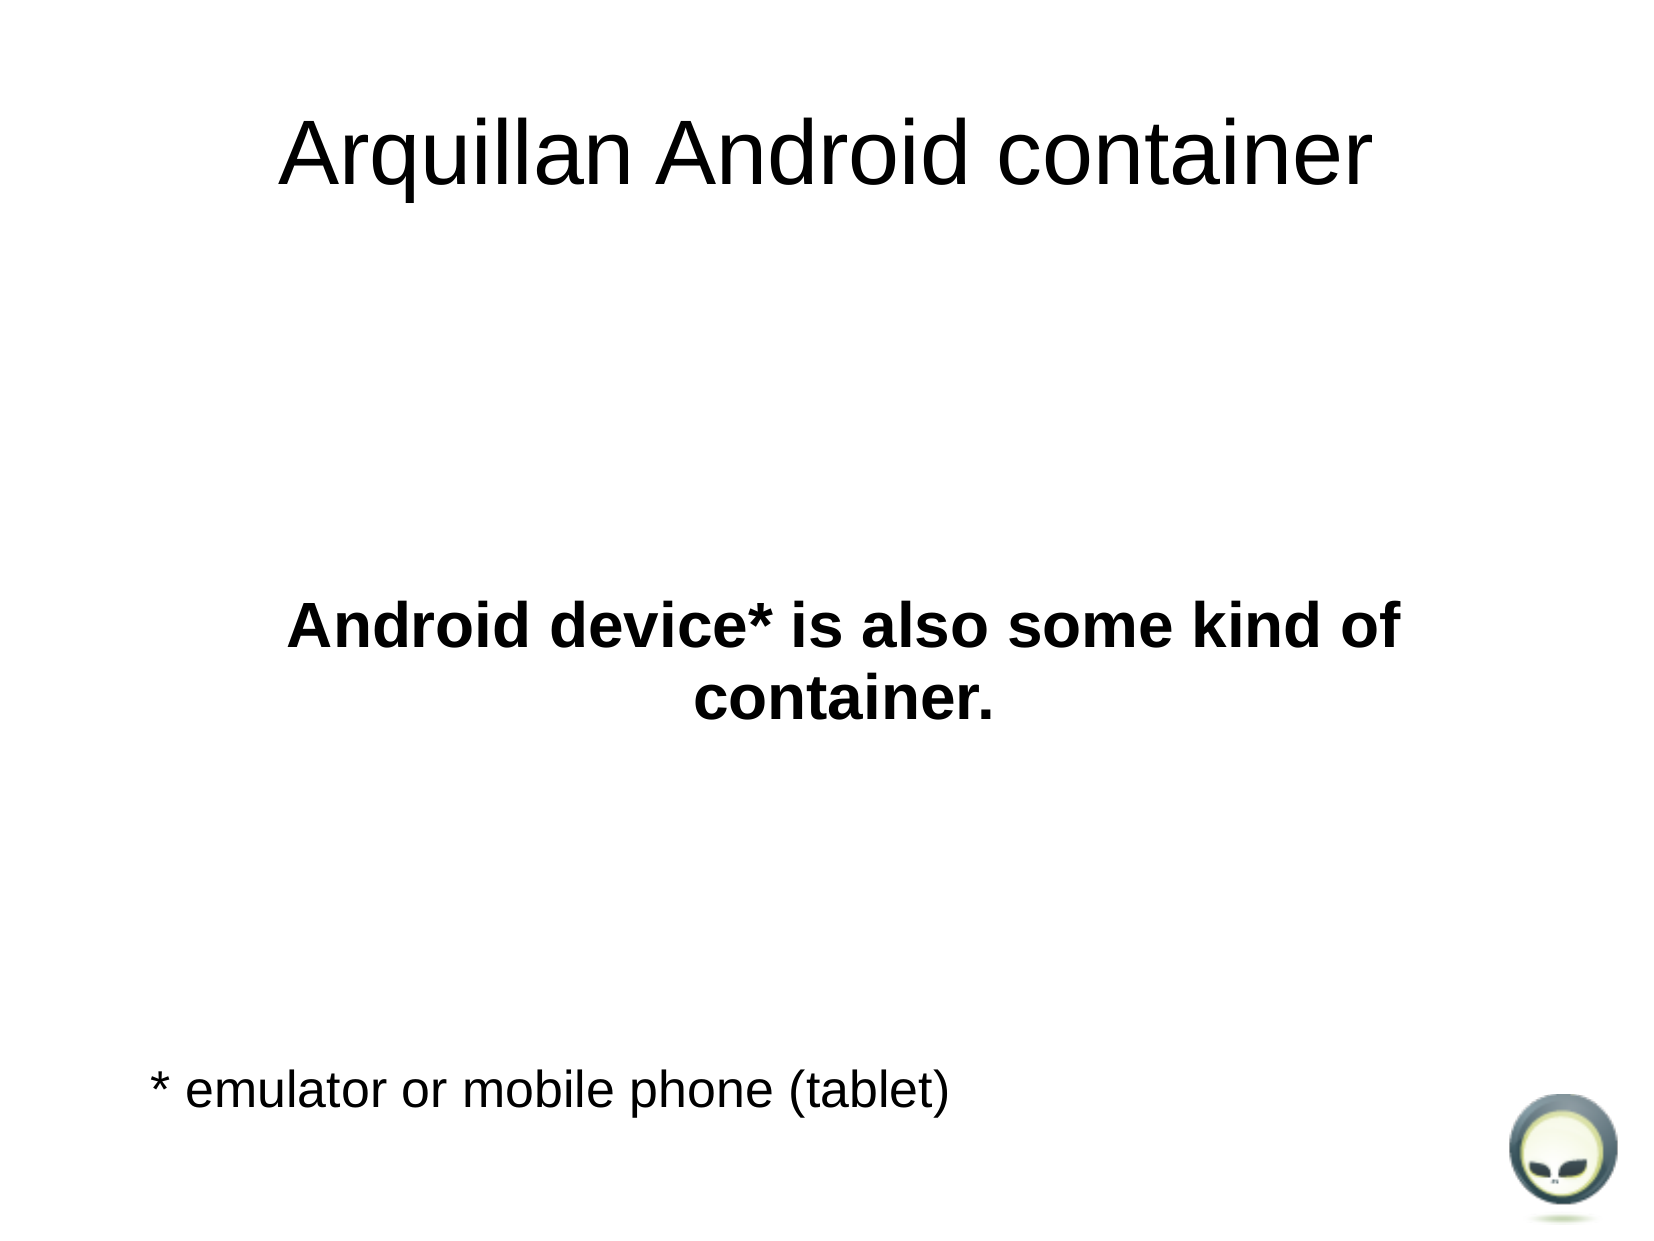

# Arquillan Android container
Android device* is also some kind of container.
* emulator or mobile phone (tablet)